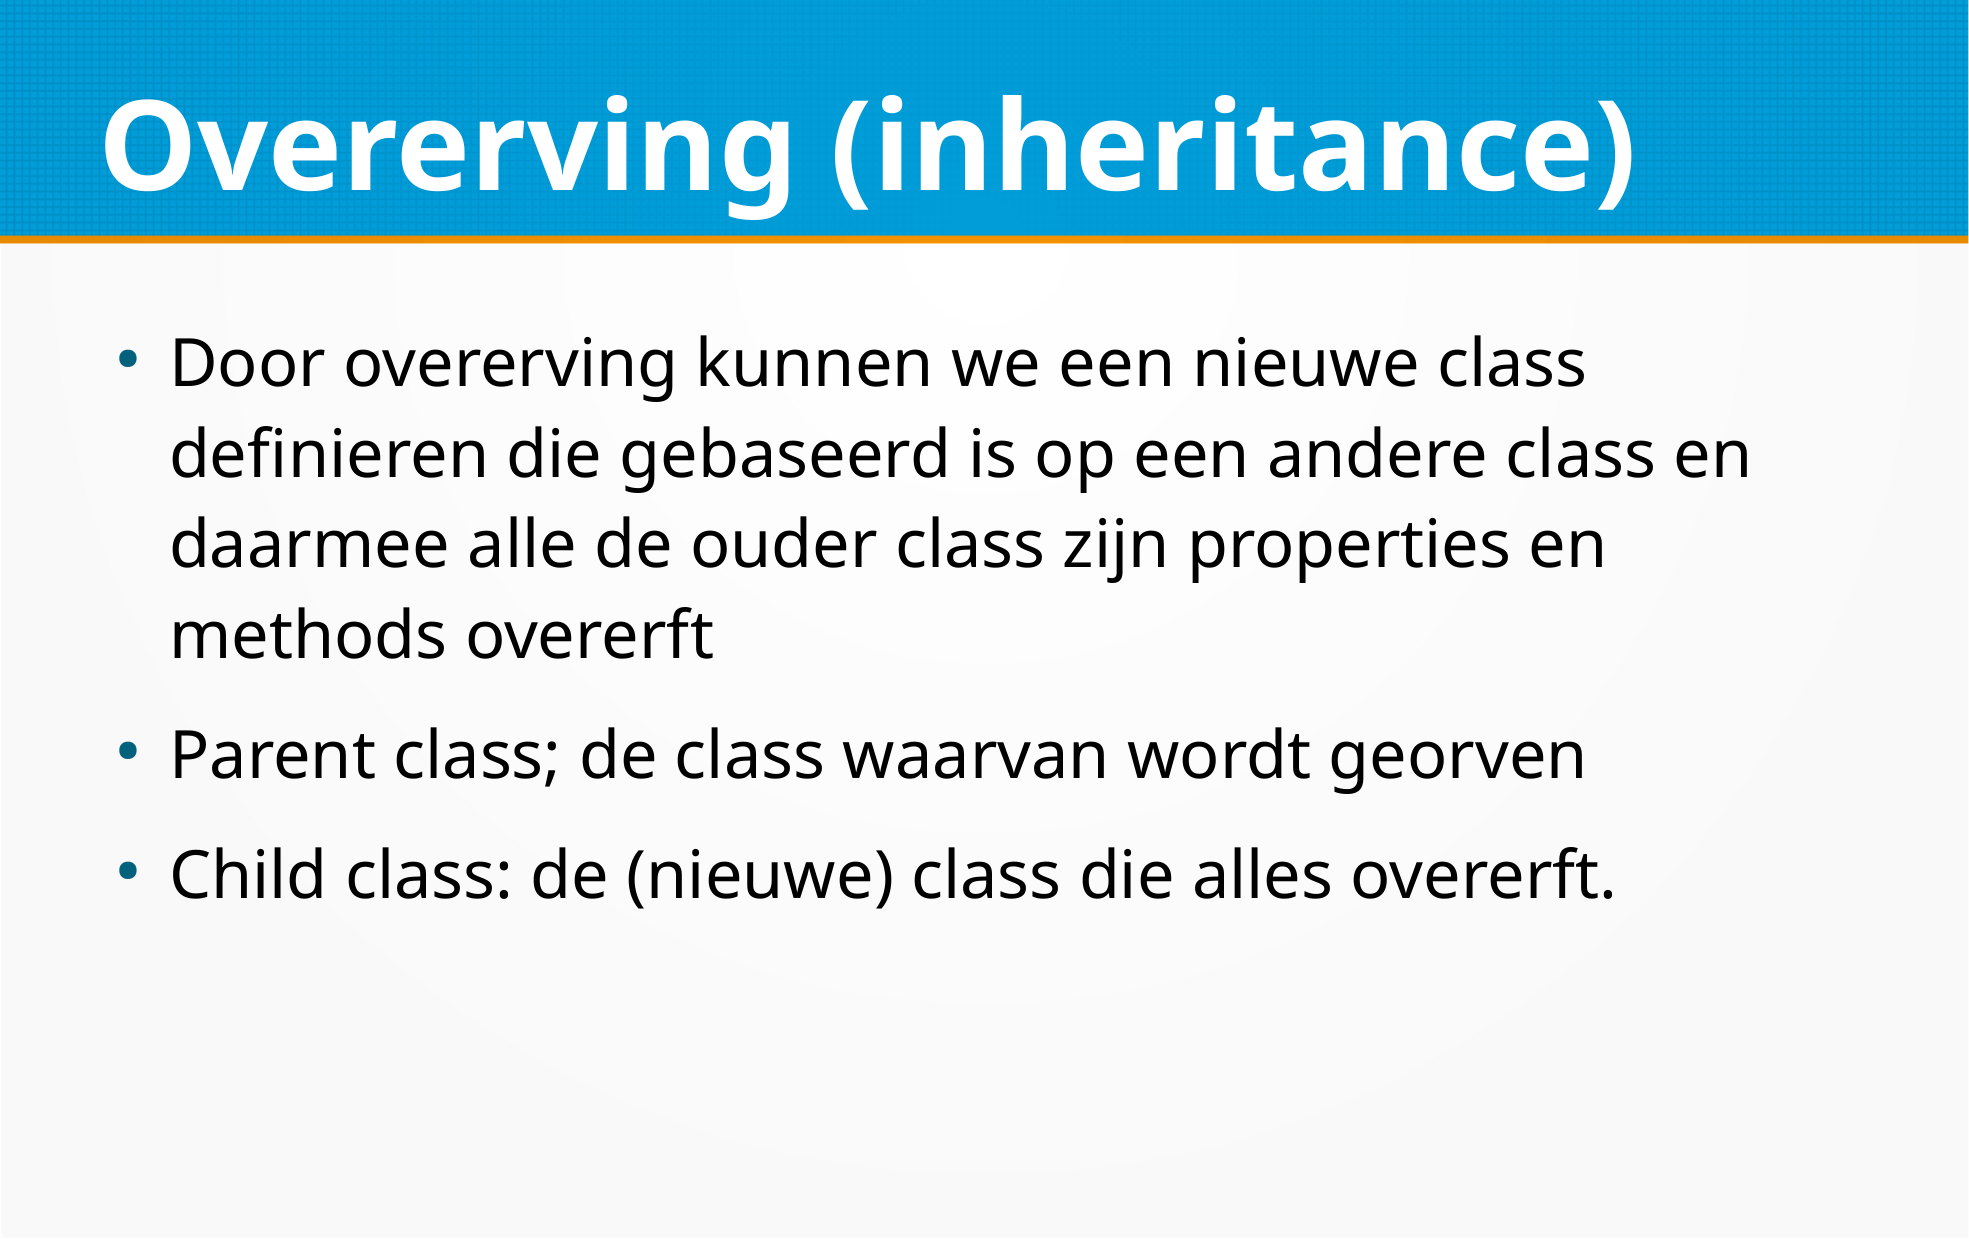

# Overerving (inheritance)
Door overerving kunnen we een nieuwe class definieren die gebaseerd is op een andere class en daarmee alle de ouder class zijn properties en methods overerft
Parent class; de class waarvan wordt georven
Child class: de (nieuwe) class die alles overerft.